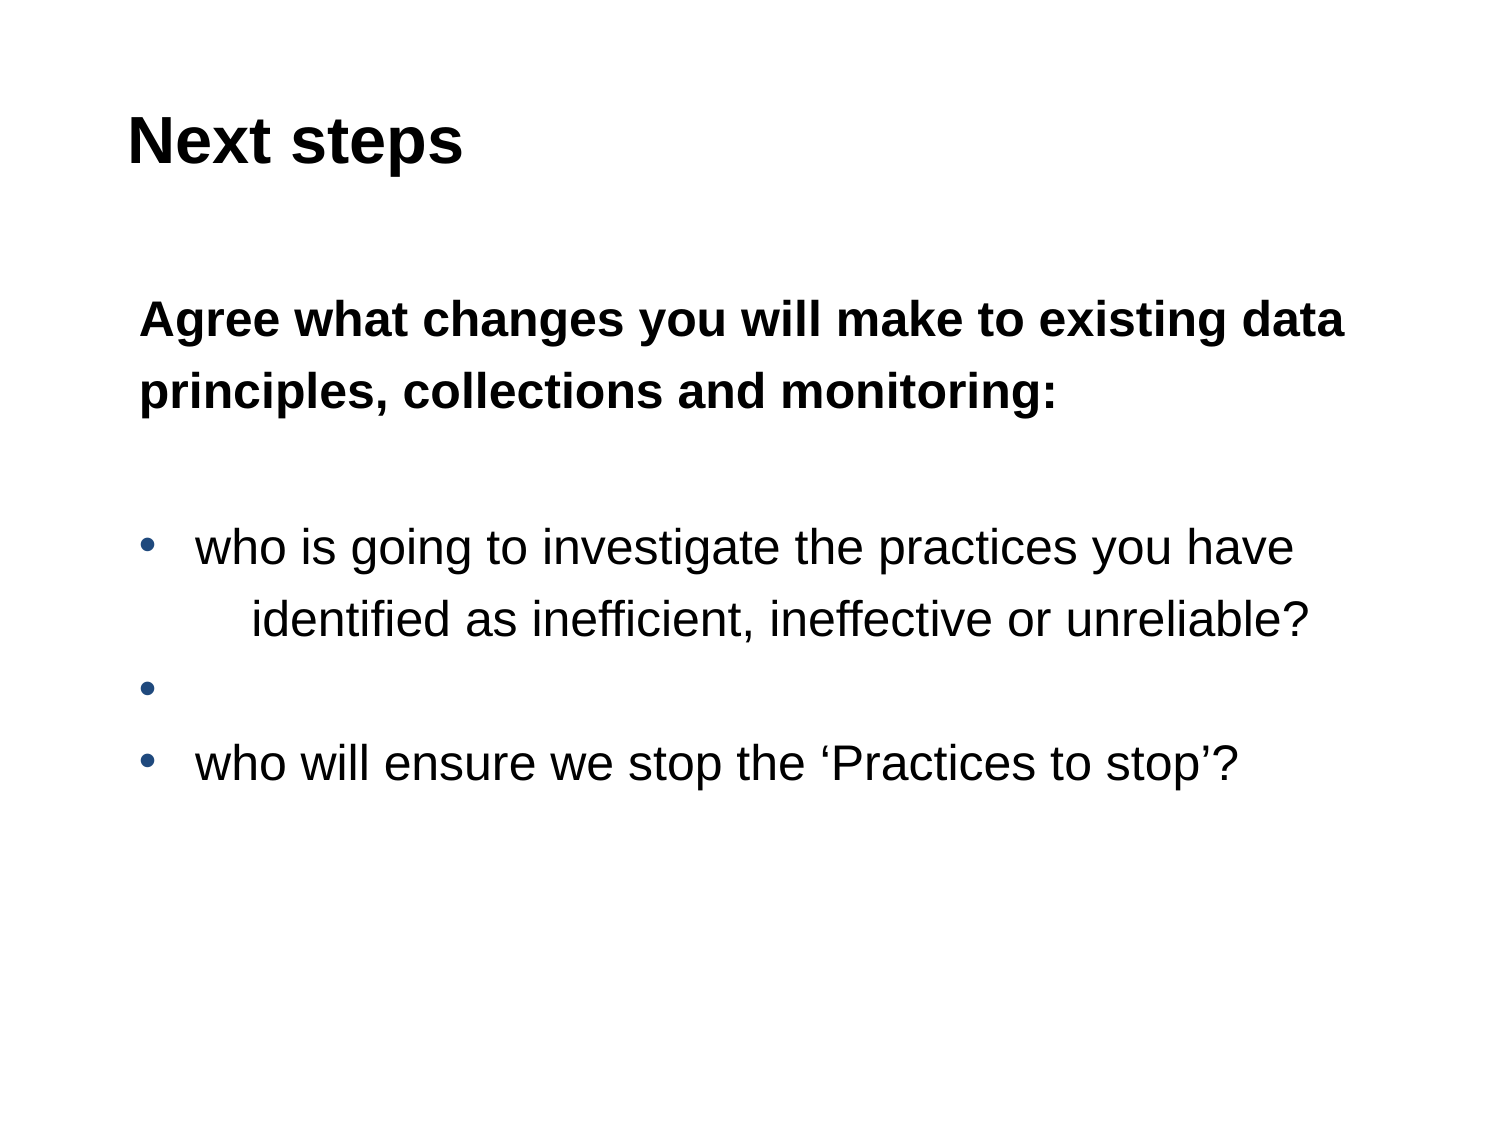

# Next steps
Agree what changes you will make to existing data principles, collections and monitoring:
who is going to investigate the practices you have identified as inefficient, ineffective or unreliable?
who will ensure we stop the ‘Practices to stop’?